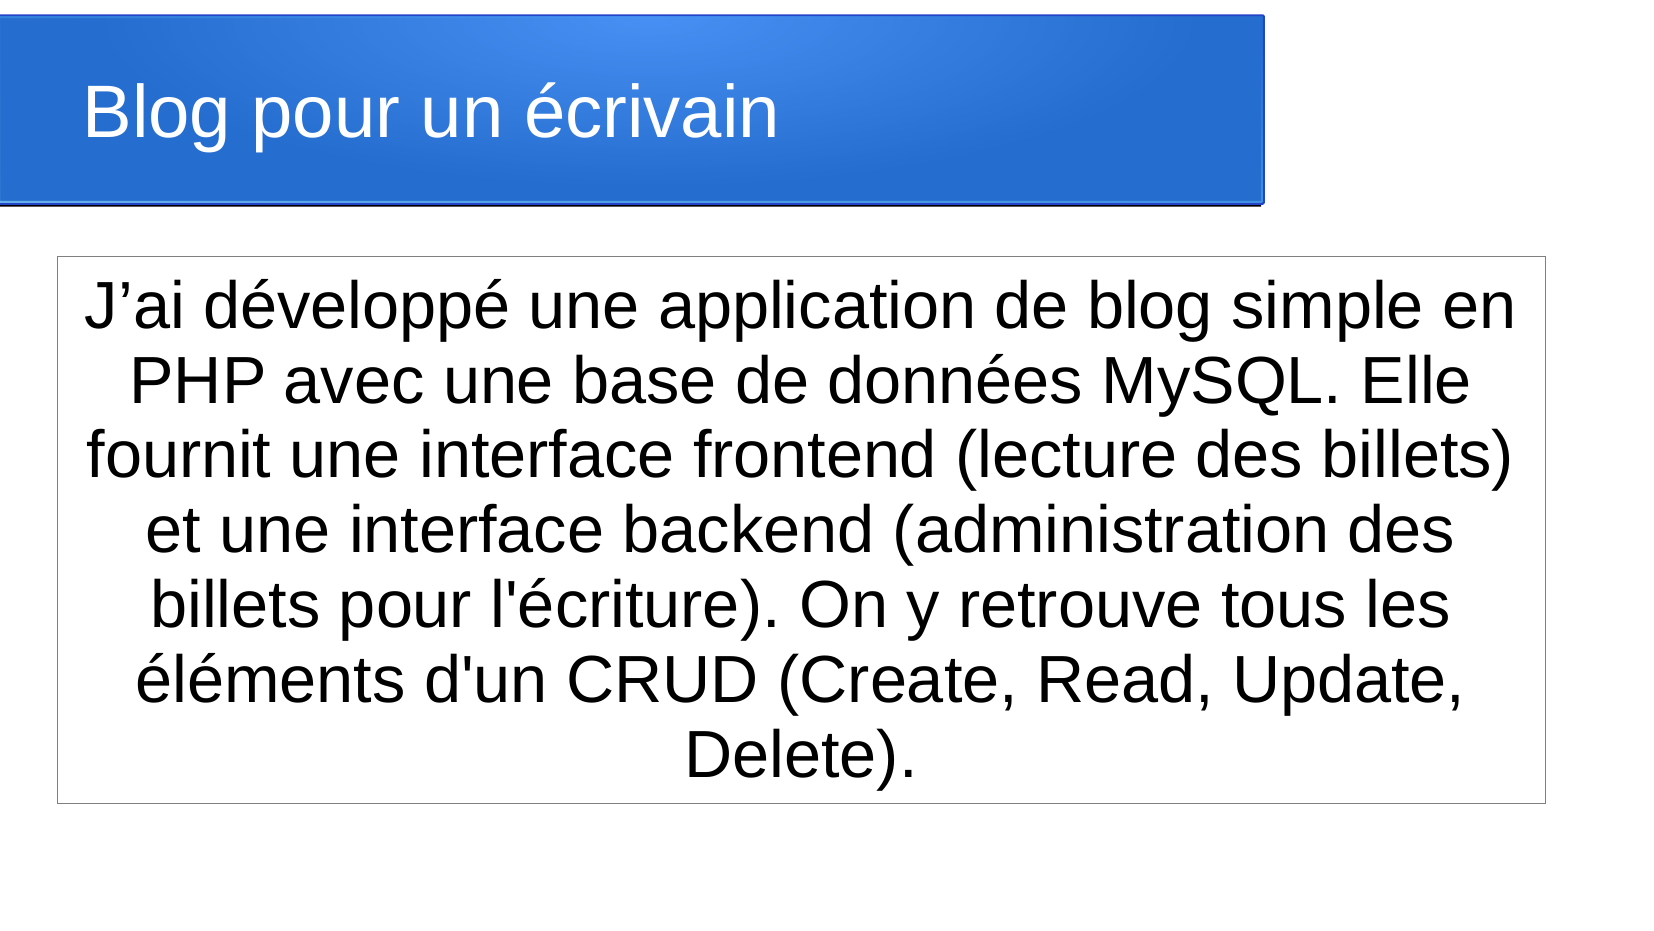

# Blog pour un écrivain
J’ai développé une application de blog simple en PHP avec une base de données MySQL. Elle fournit une interface frontend (lecture des billets) et une interface backend (administration des billets pour l'écriture). On y retrouve tous les éléments d'un CRUD (Create, Read, Update, Delete).